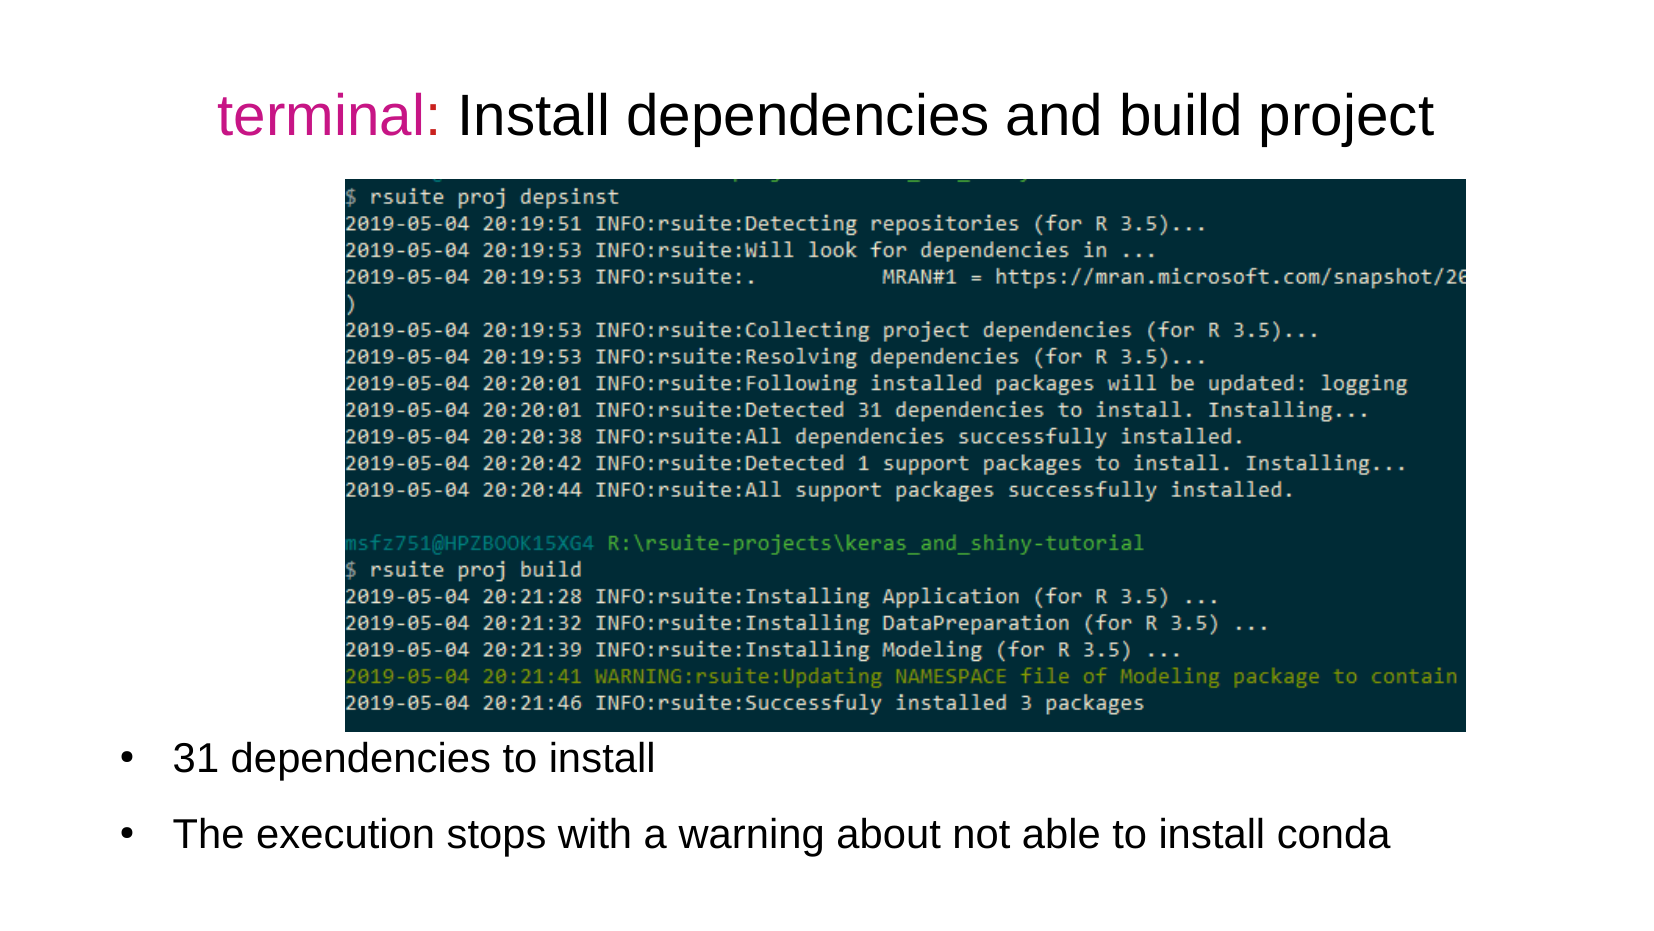

# terminal: Install dependencies and build project
31 dependencies to install
The execution stops with a warning about not able to install conda